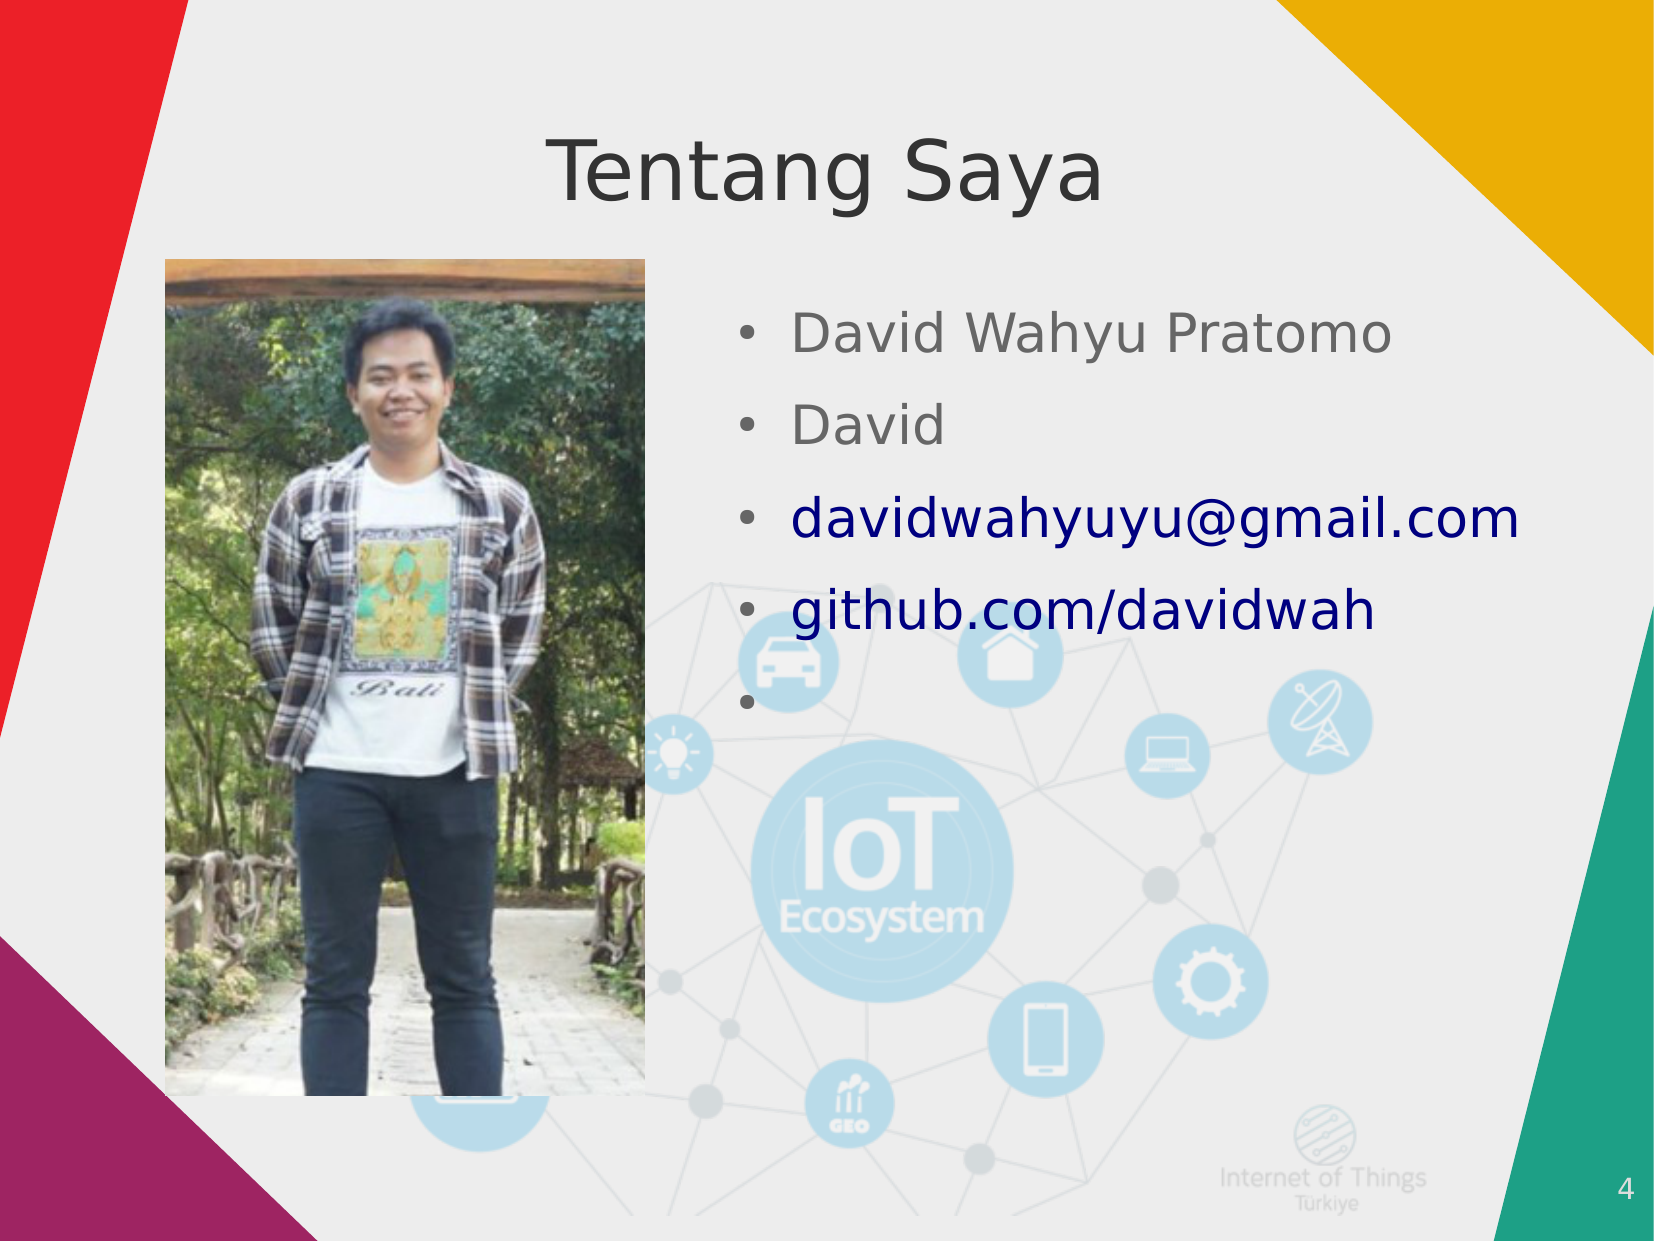

# Tentang Saya
David Wahyu Pratomo
David
davidwahyuyu@gmail.com
github.com/davidwah
4